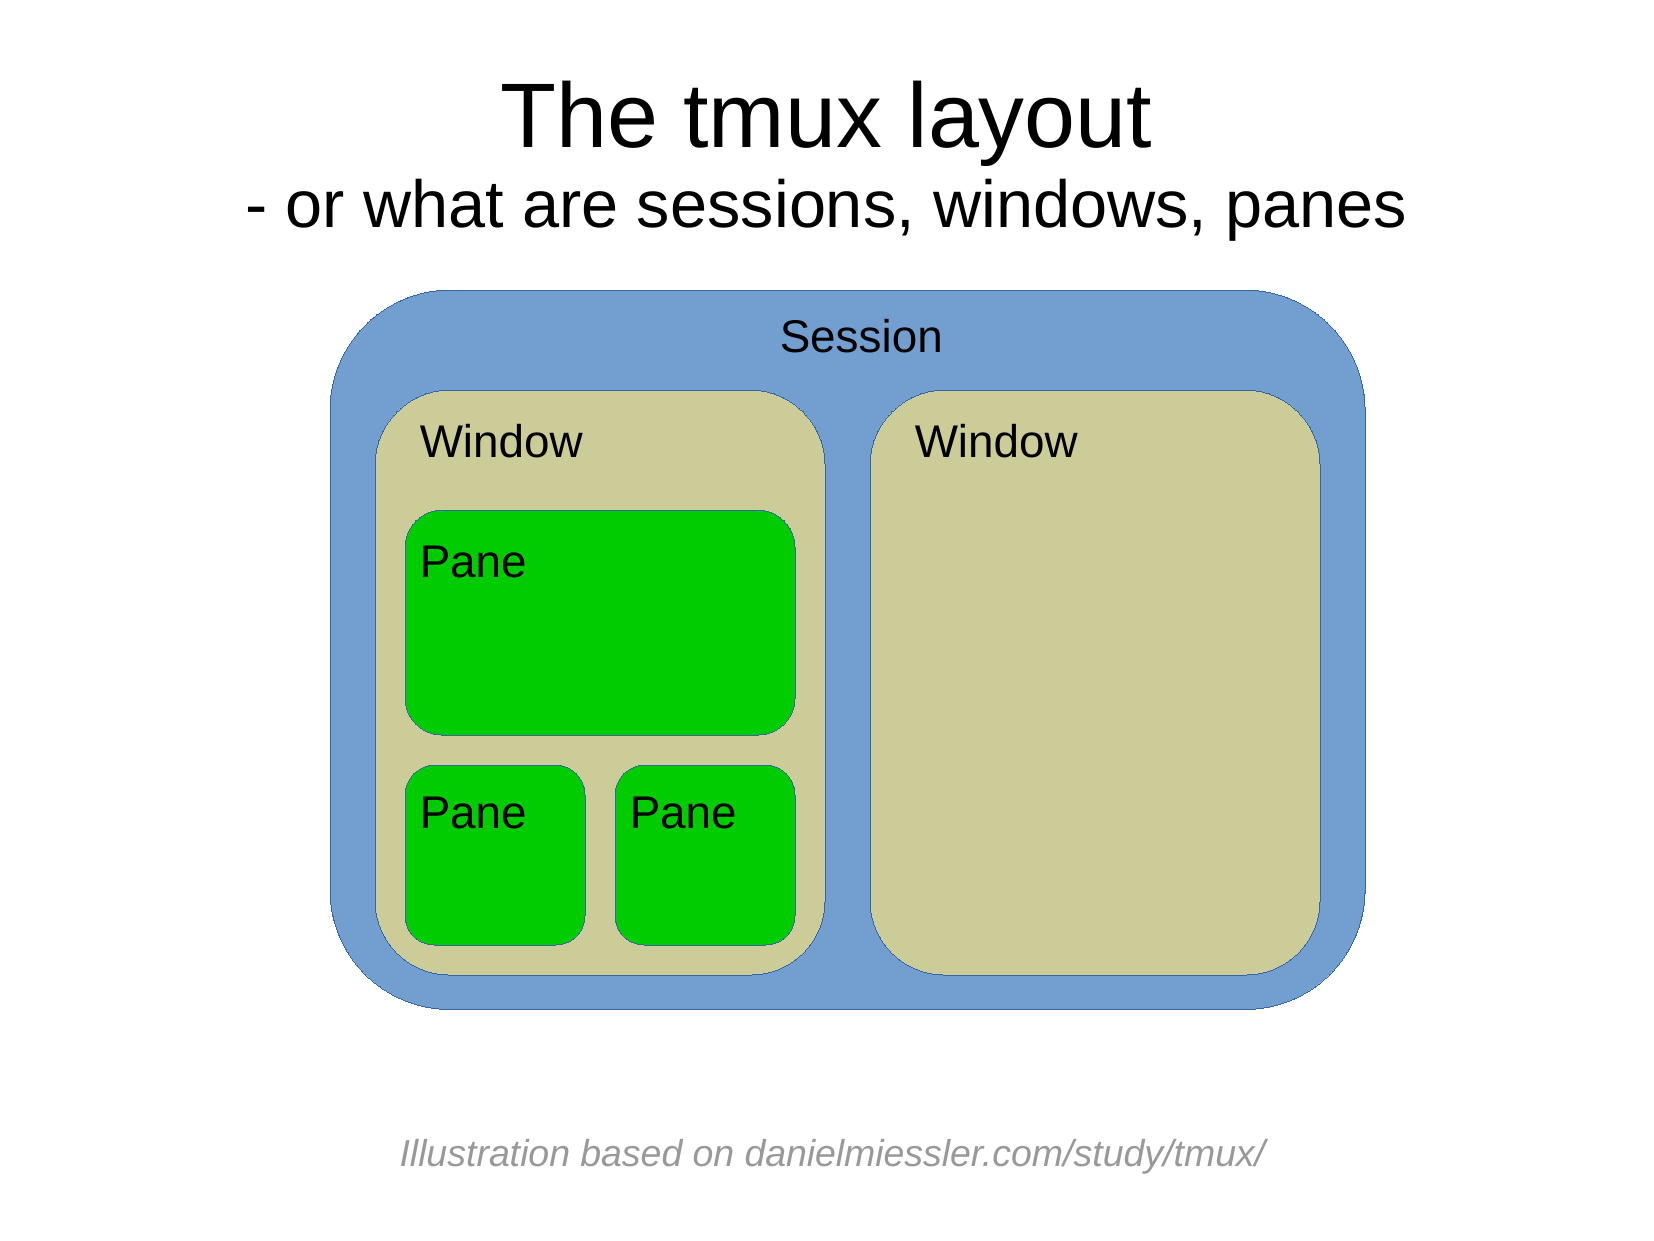

# The tmux layout - or what are sessions, windows, panes
Session
Window
Window
Pane
Pane
Pane
Illustration based on danielmiessler.com/study/tmux/